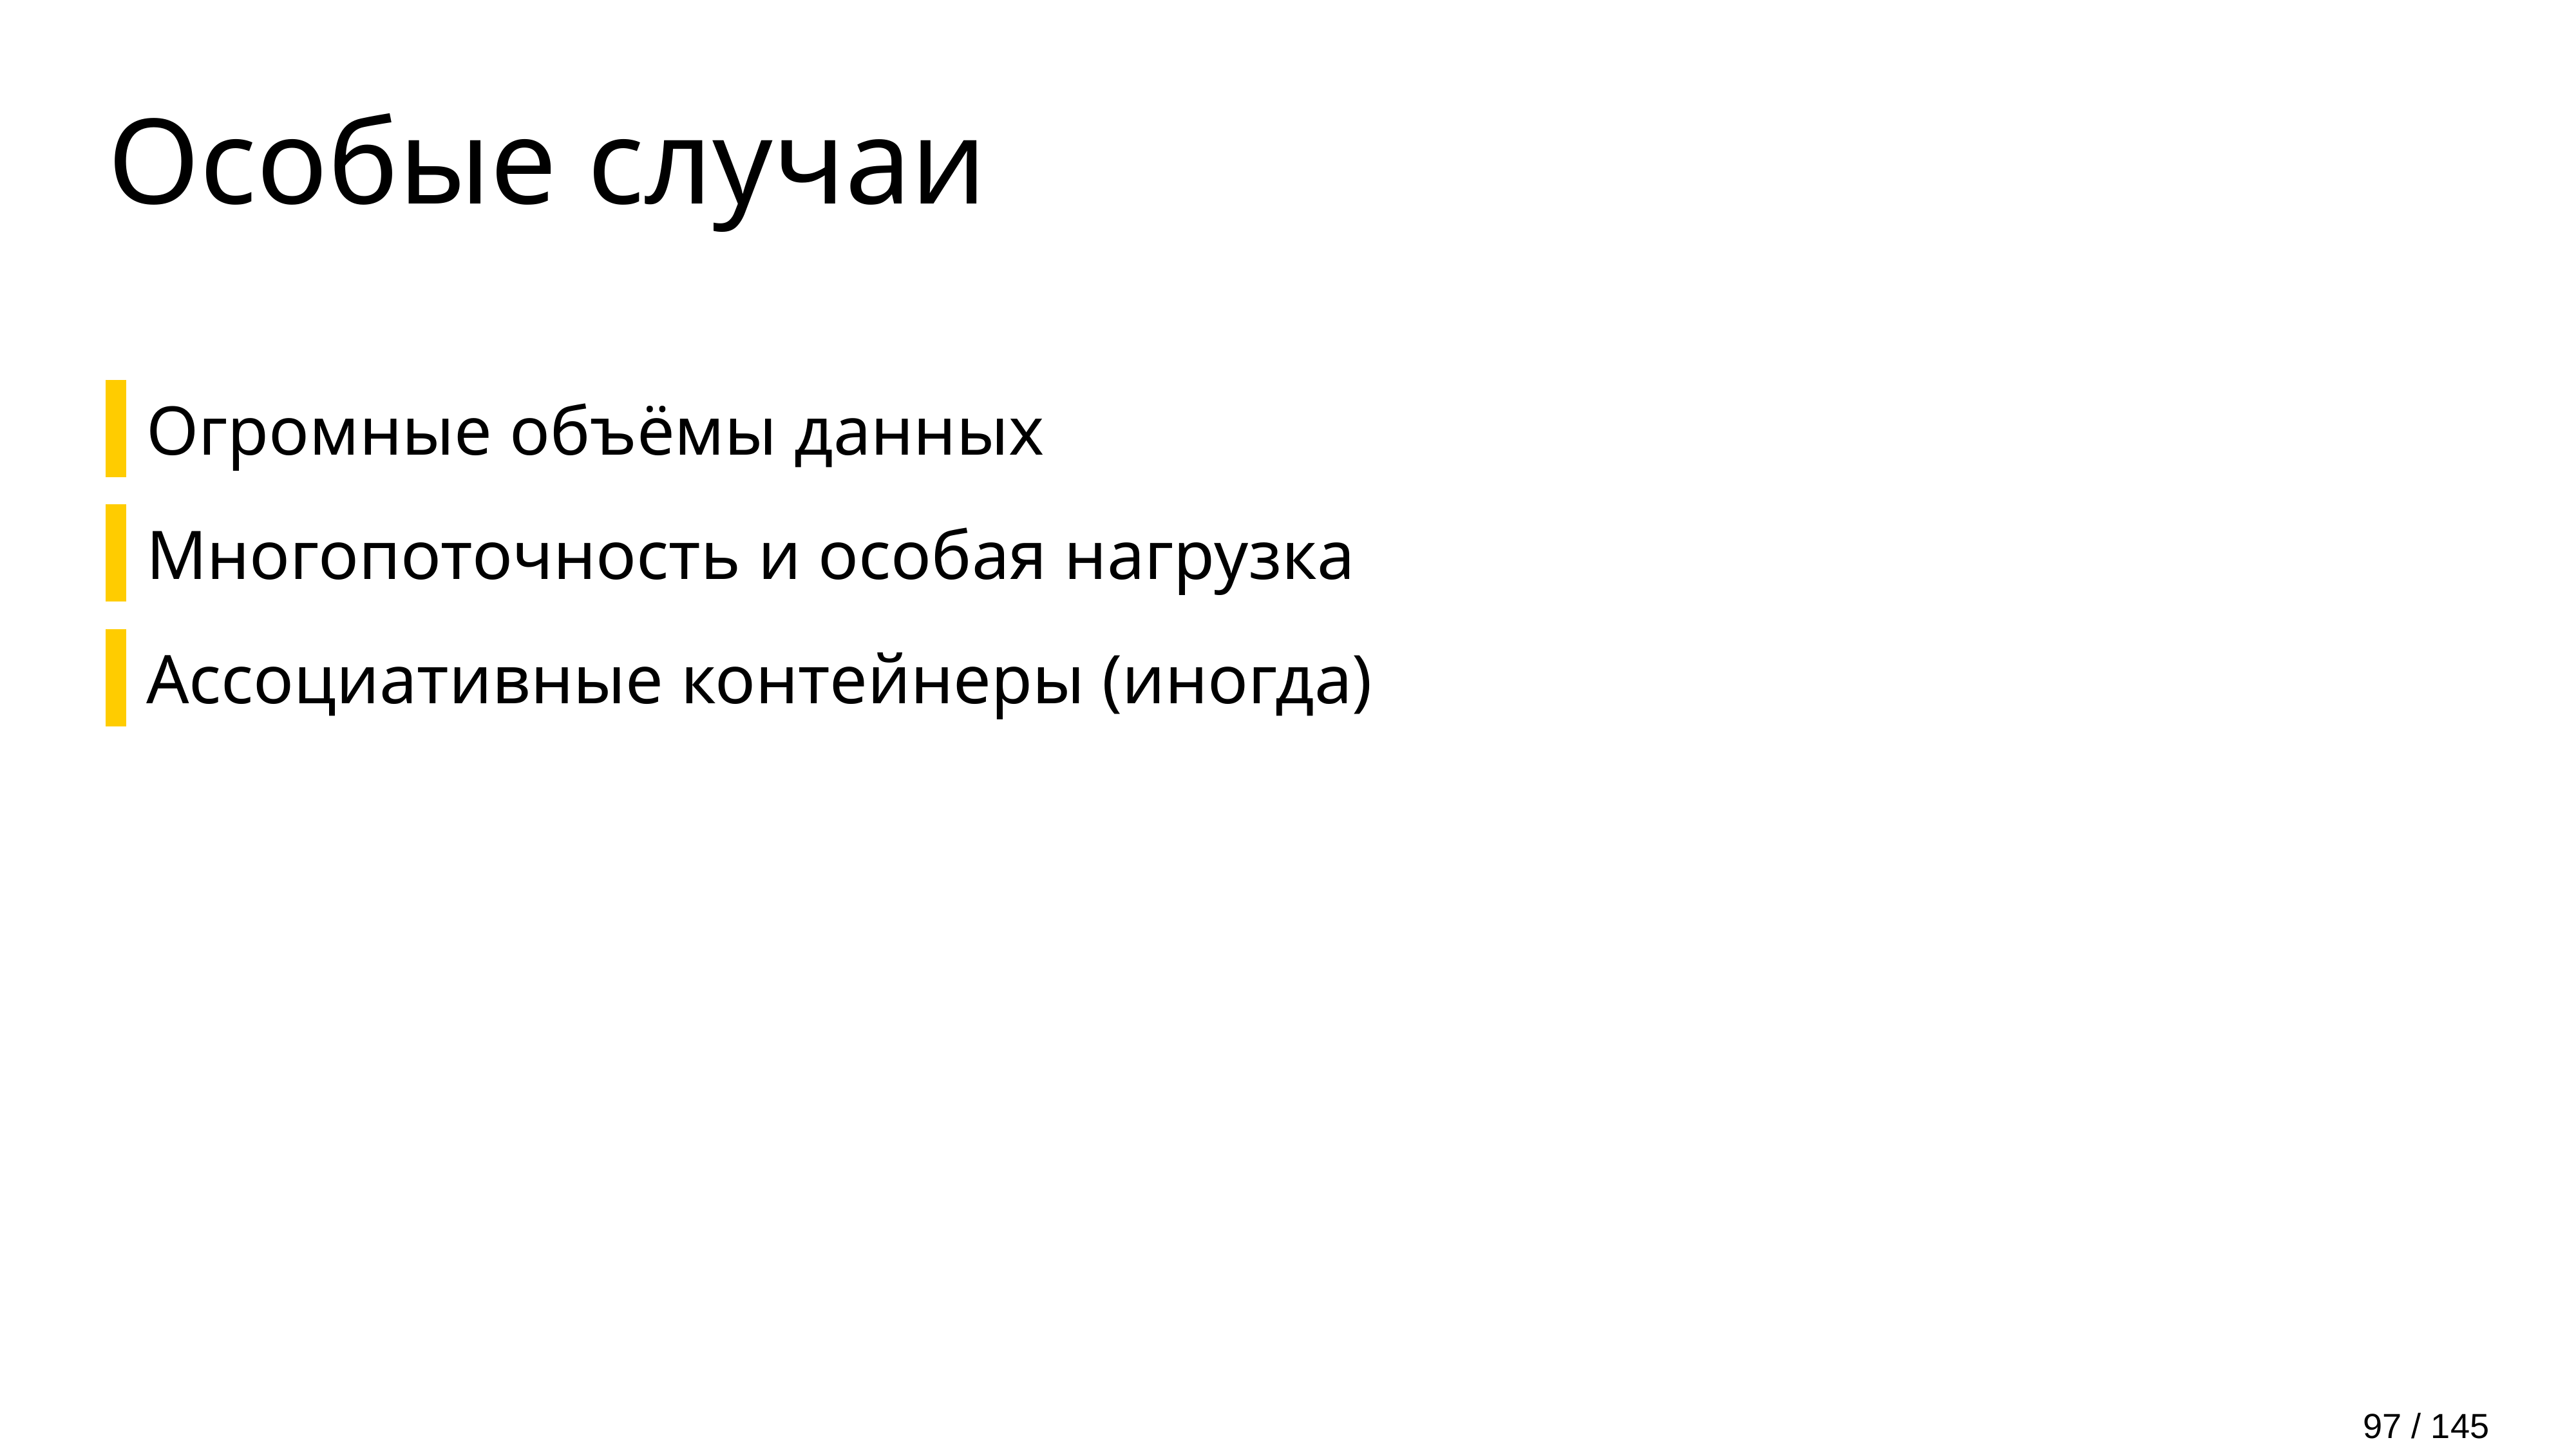

# Особые случаи
 Огромные объёмы данных
 Многопоточность и особая нагрузка
 Ассоциативные контейнеры (иногда)